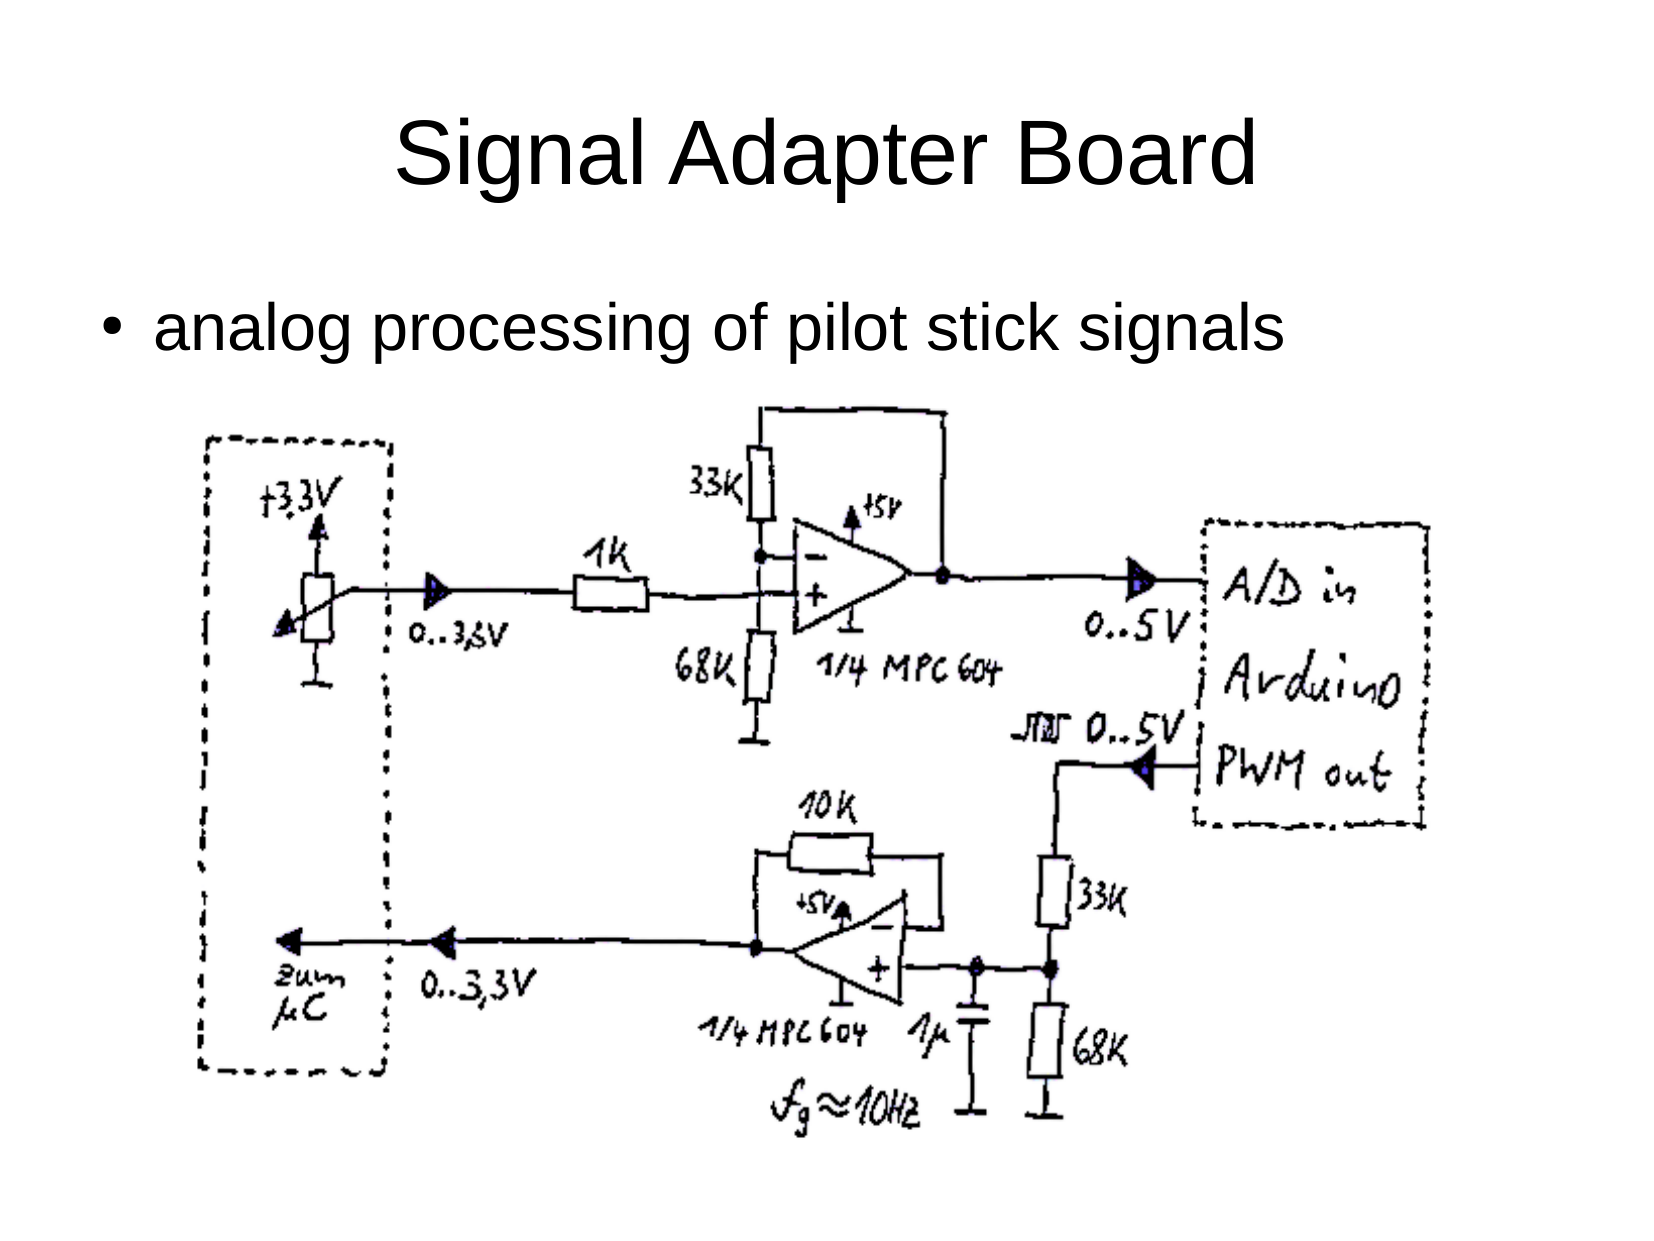

# Signal Adapter Board
analog processing of pilot stick signals